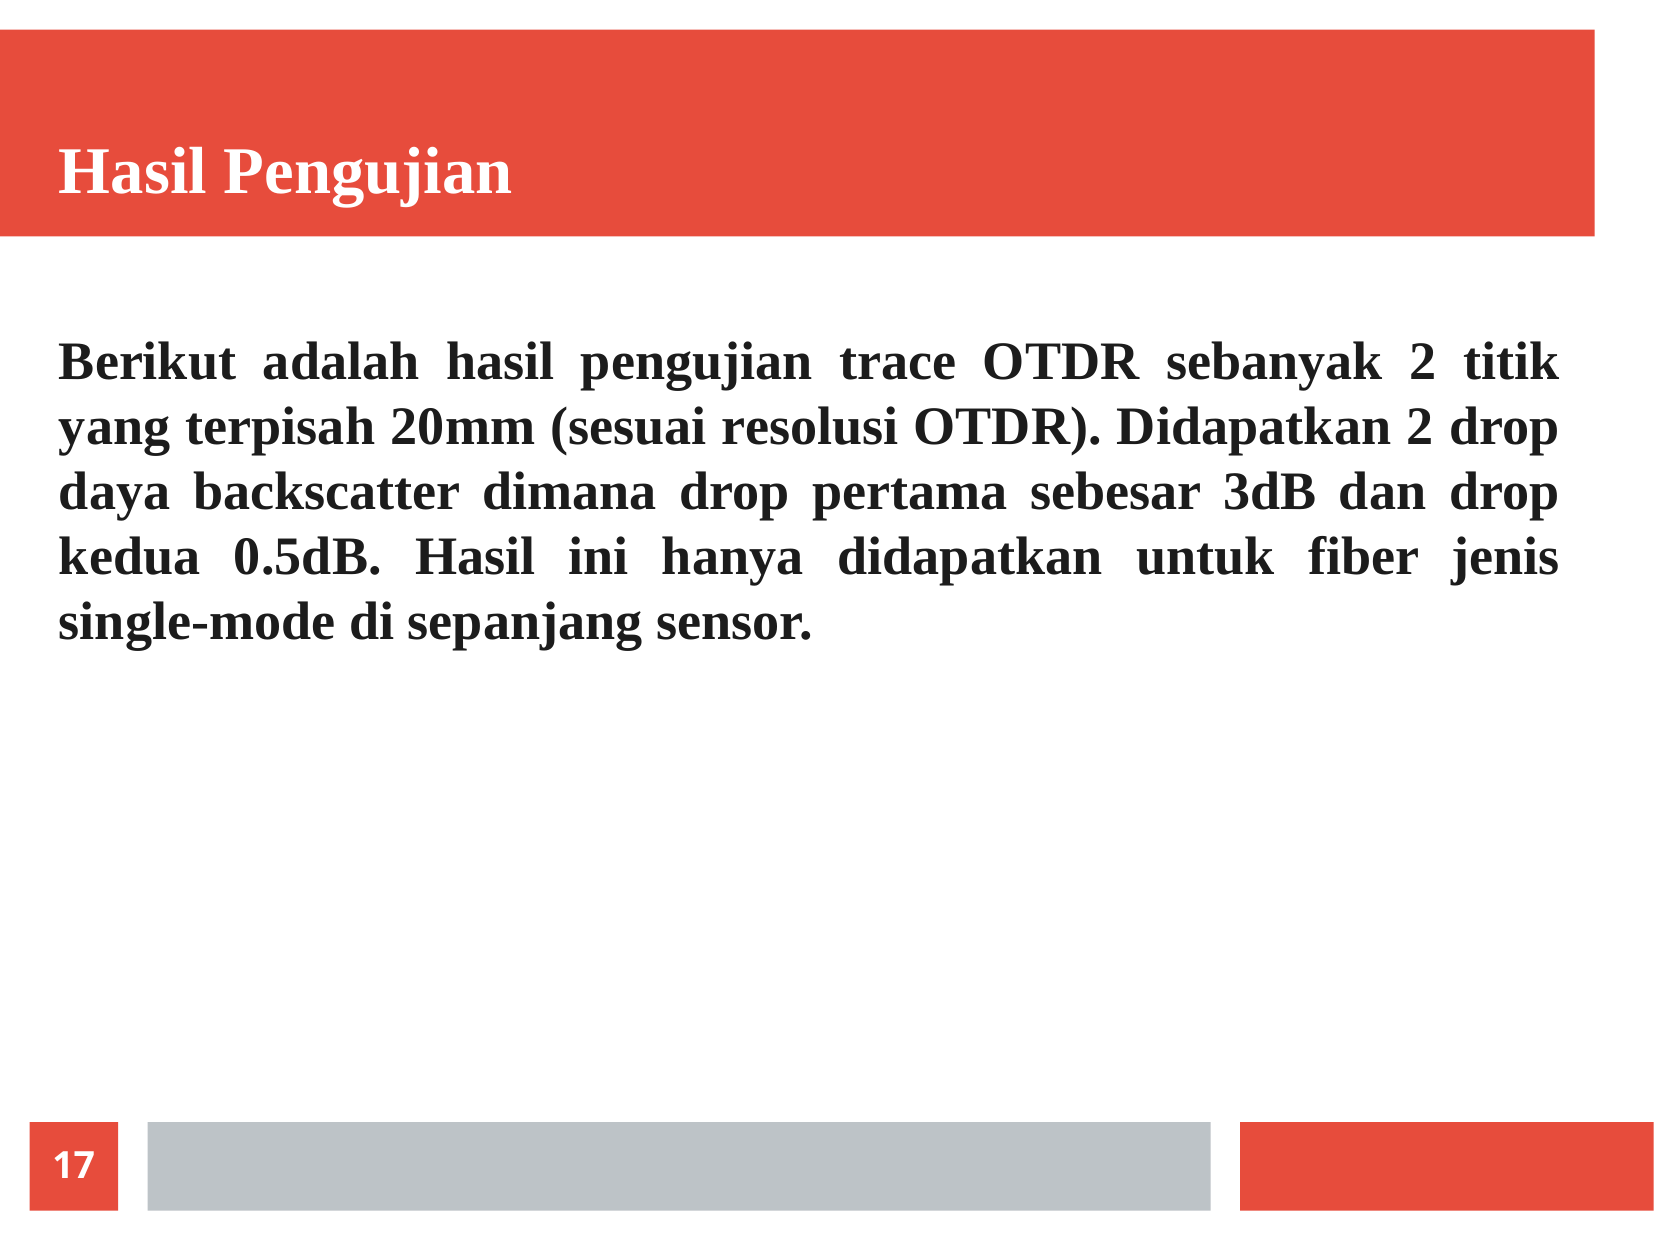

# Hasil Pengujian
Berikut adalah hasil pengujian trace OTDR sebanyak 2 titik yang terpisah 20mm (sesuai resolusi OTDR). Didapatkan 2 drop daya backscatter dimana drop pertama sebesar 3dB dan drop kedua 0.5dB. Hasil ini hanya didapatkan untuk fiber jenis single-mode di sepanjang sensor.